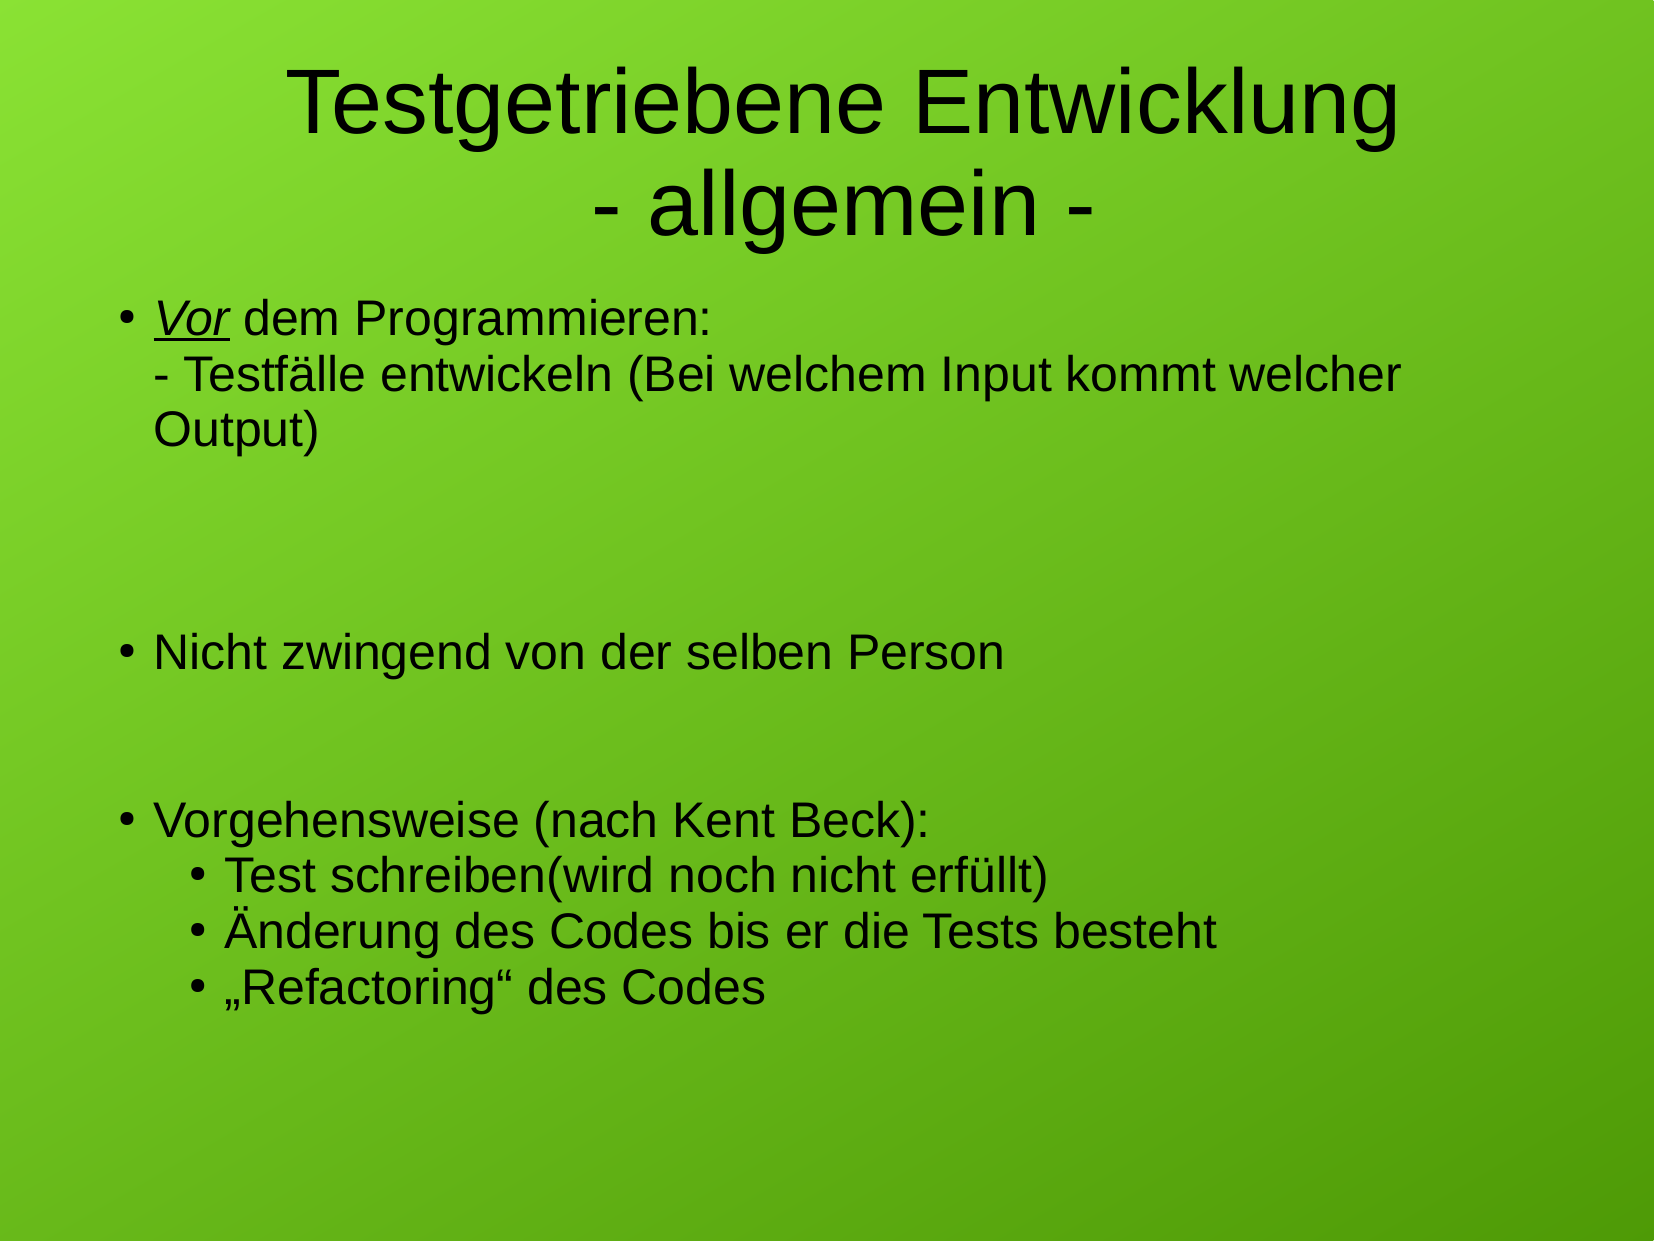

# Testgetriebene Entwicklung - allgemein -
Vor dem Programmieren:
- Testfälle entwickeln (Bei welchem Input kommt welcher Output)
Nicht zwingend von der selben Person
Vorgehensweise (nach Kent Beck):
Test schreiben(wird noch nicht erfüllt)
Änderung des Codes bis er die Tests besteht
„Refactoring“ des Codes